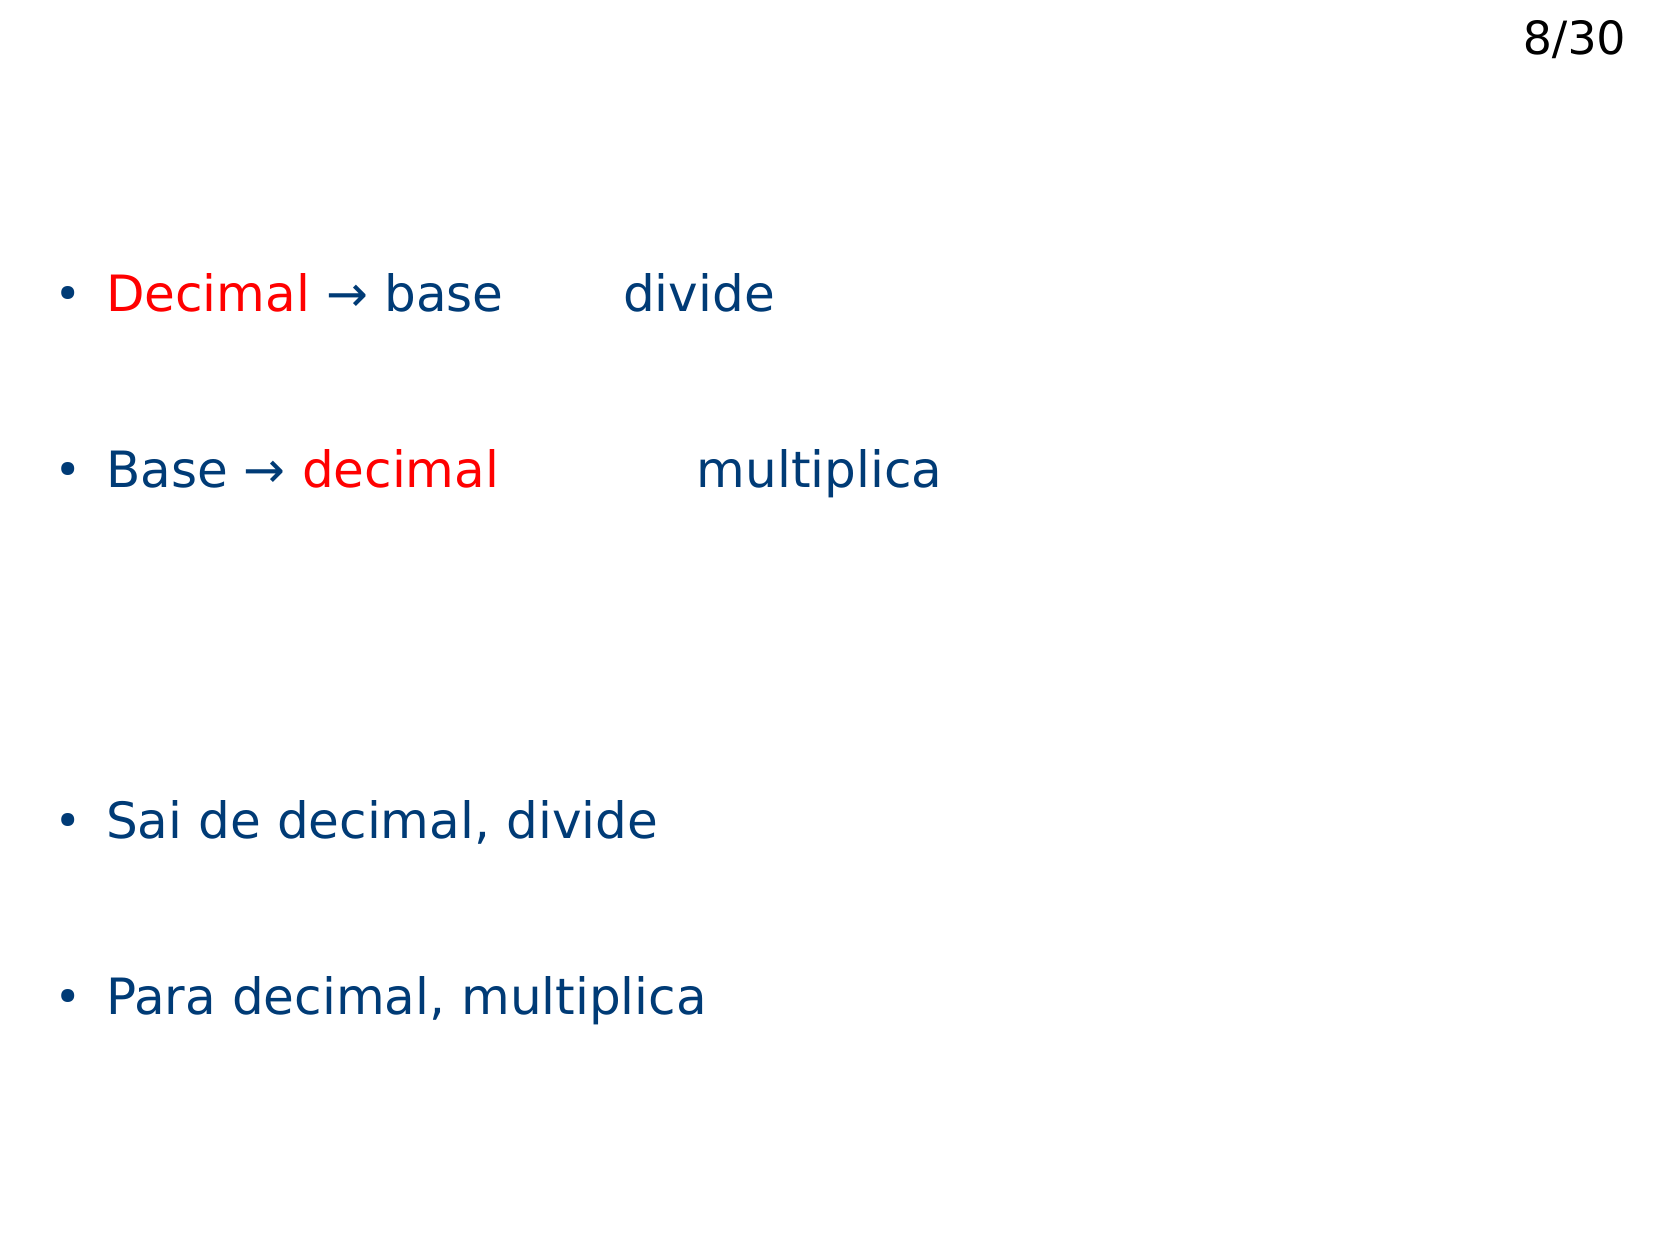

8
#
Decimal → base		divide
Base → decimal			multiplica
Sai de decimal, divide
Para decimal, multiplica